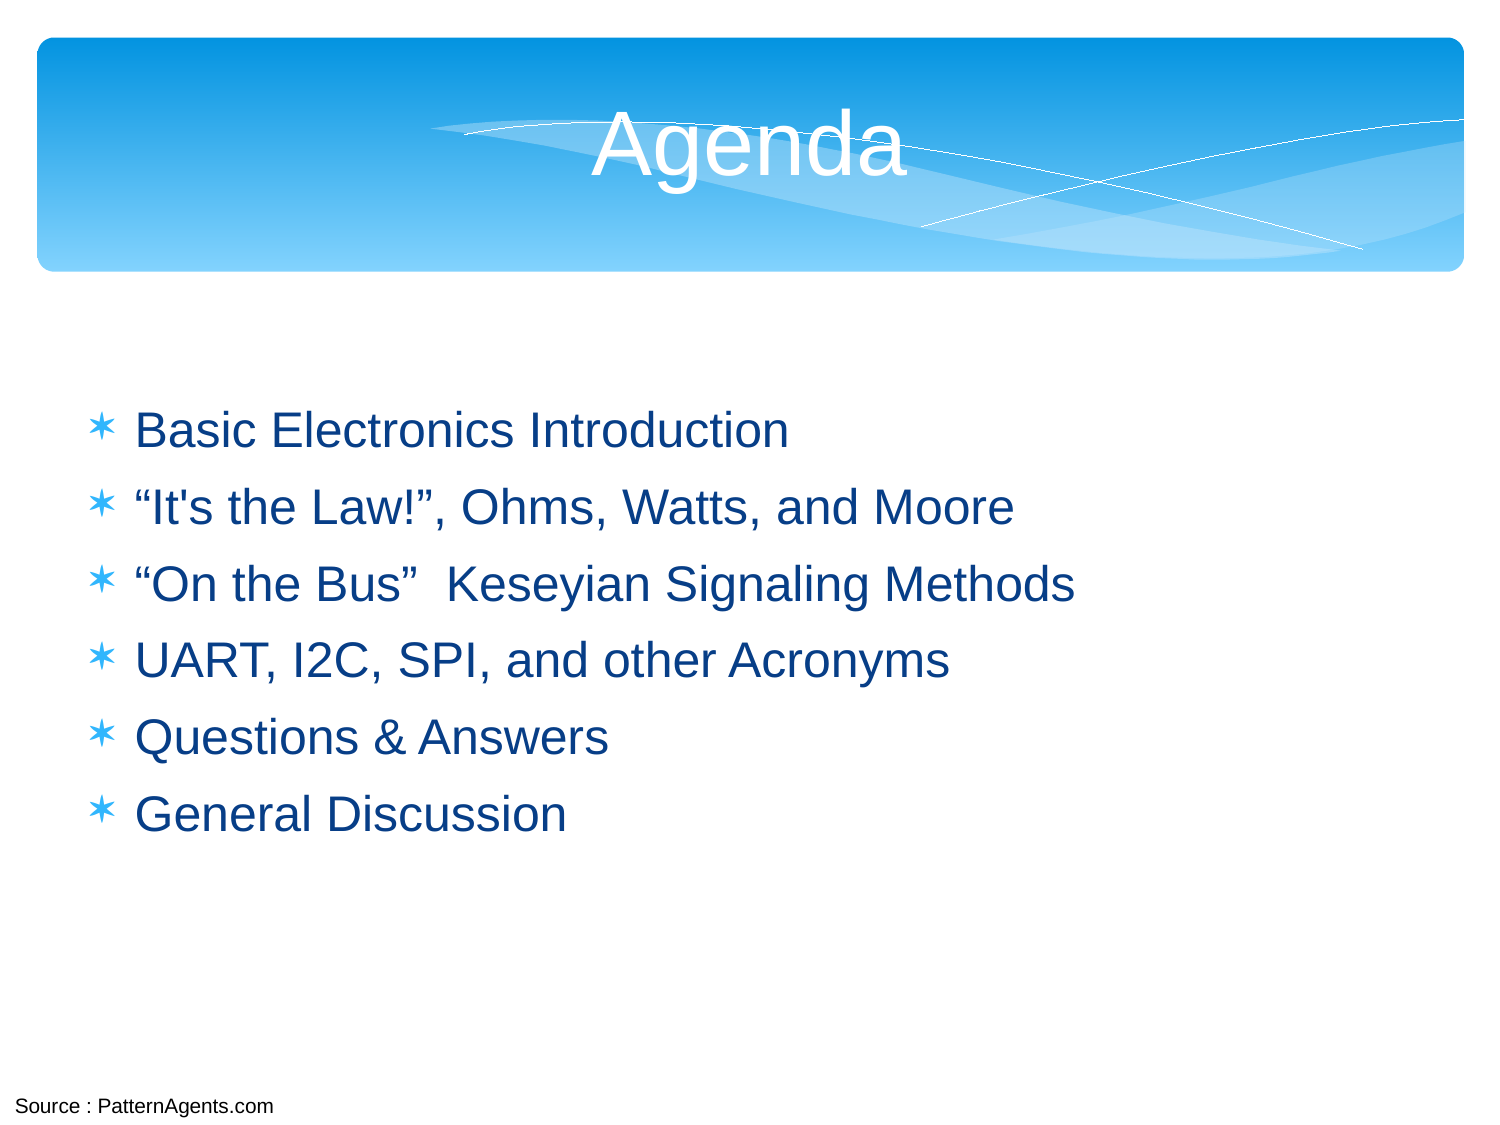

# Agenda
Basic Electronics Introduction
“It's the Law!”, Ohms, Watts, and Moore
“On the Bus” Keseyian Signaling Methods
UART, I2C, SPI, and other Acronyms
Questions & Answers
General Discussion
Source : PatternAgents.com